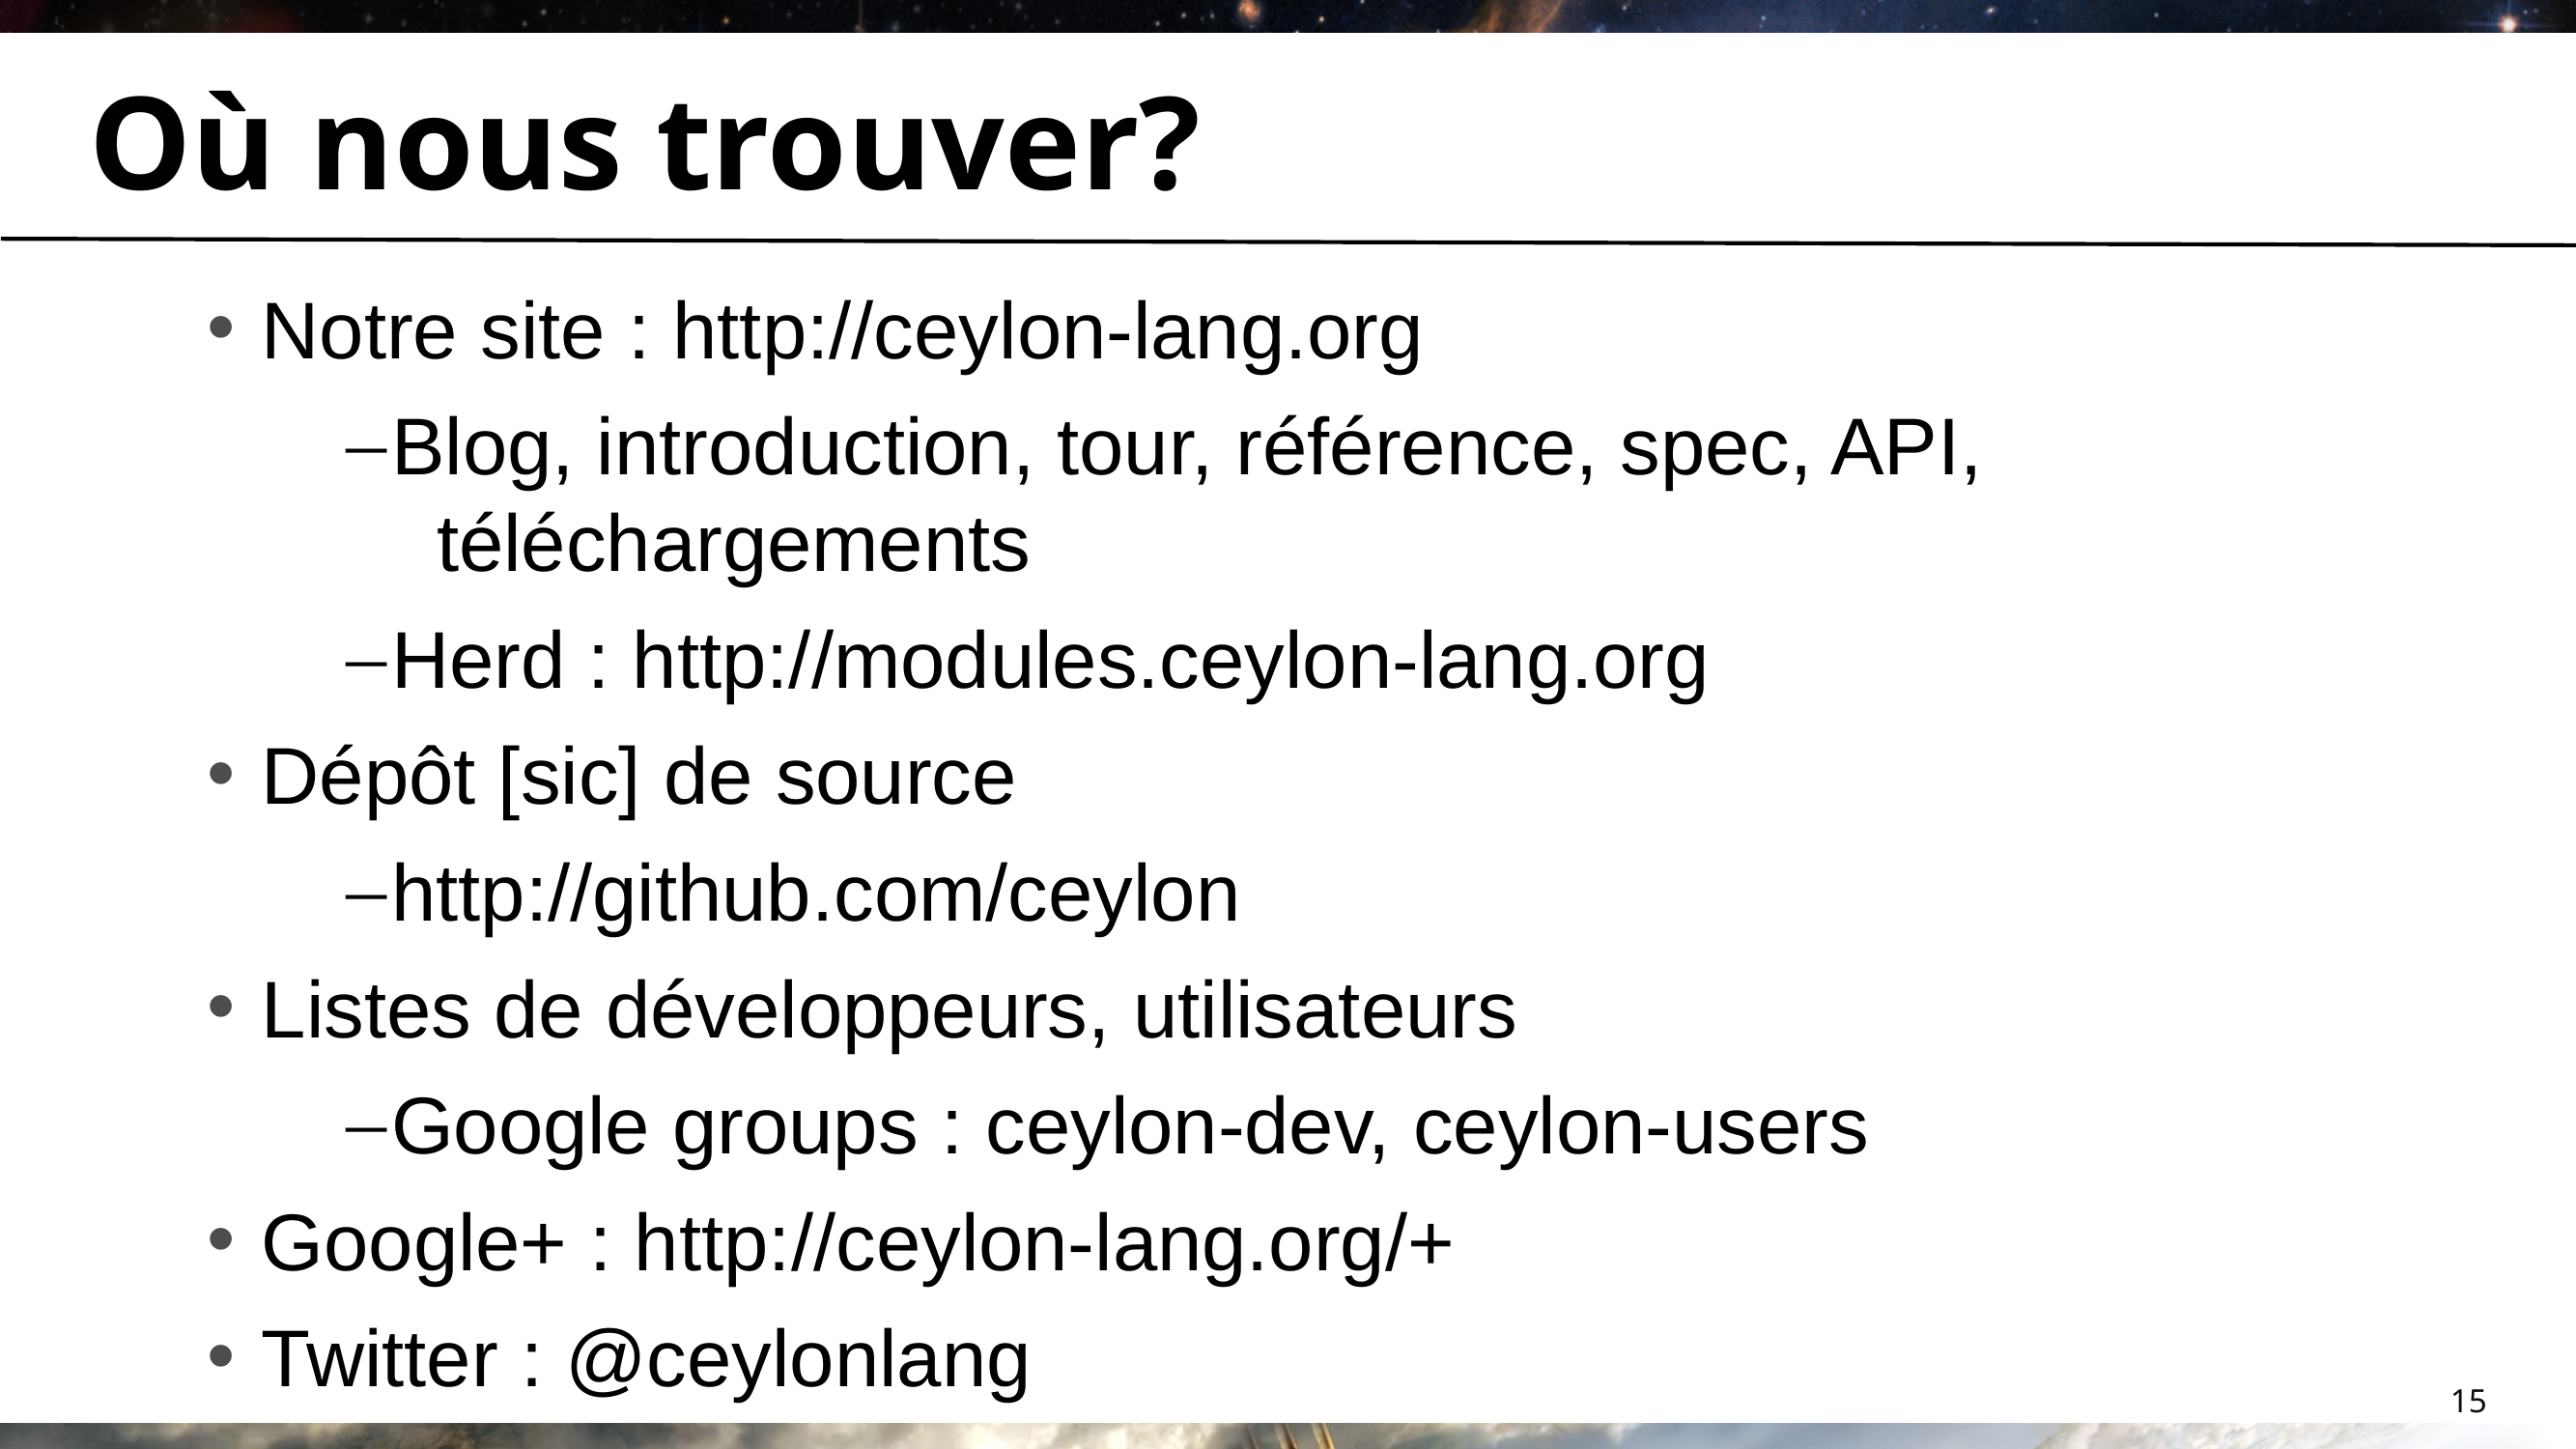

# Où nous trouver?
Notre site : http://ceylon-lang.org
Blog, introduction, tour, référence, spec, API, téléchargements
Herd : http://modules.ceylon-lang.org
Dépôt [sic] de source
http://github.com/ceylon
Listes de développeurs, utilisateurs
Google groups : ceylon-dev, ceylon-users
Google+ : http://ceylon-lang.org/+
Twitter : @ceylonlang